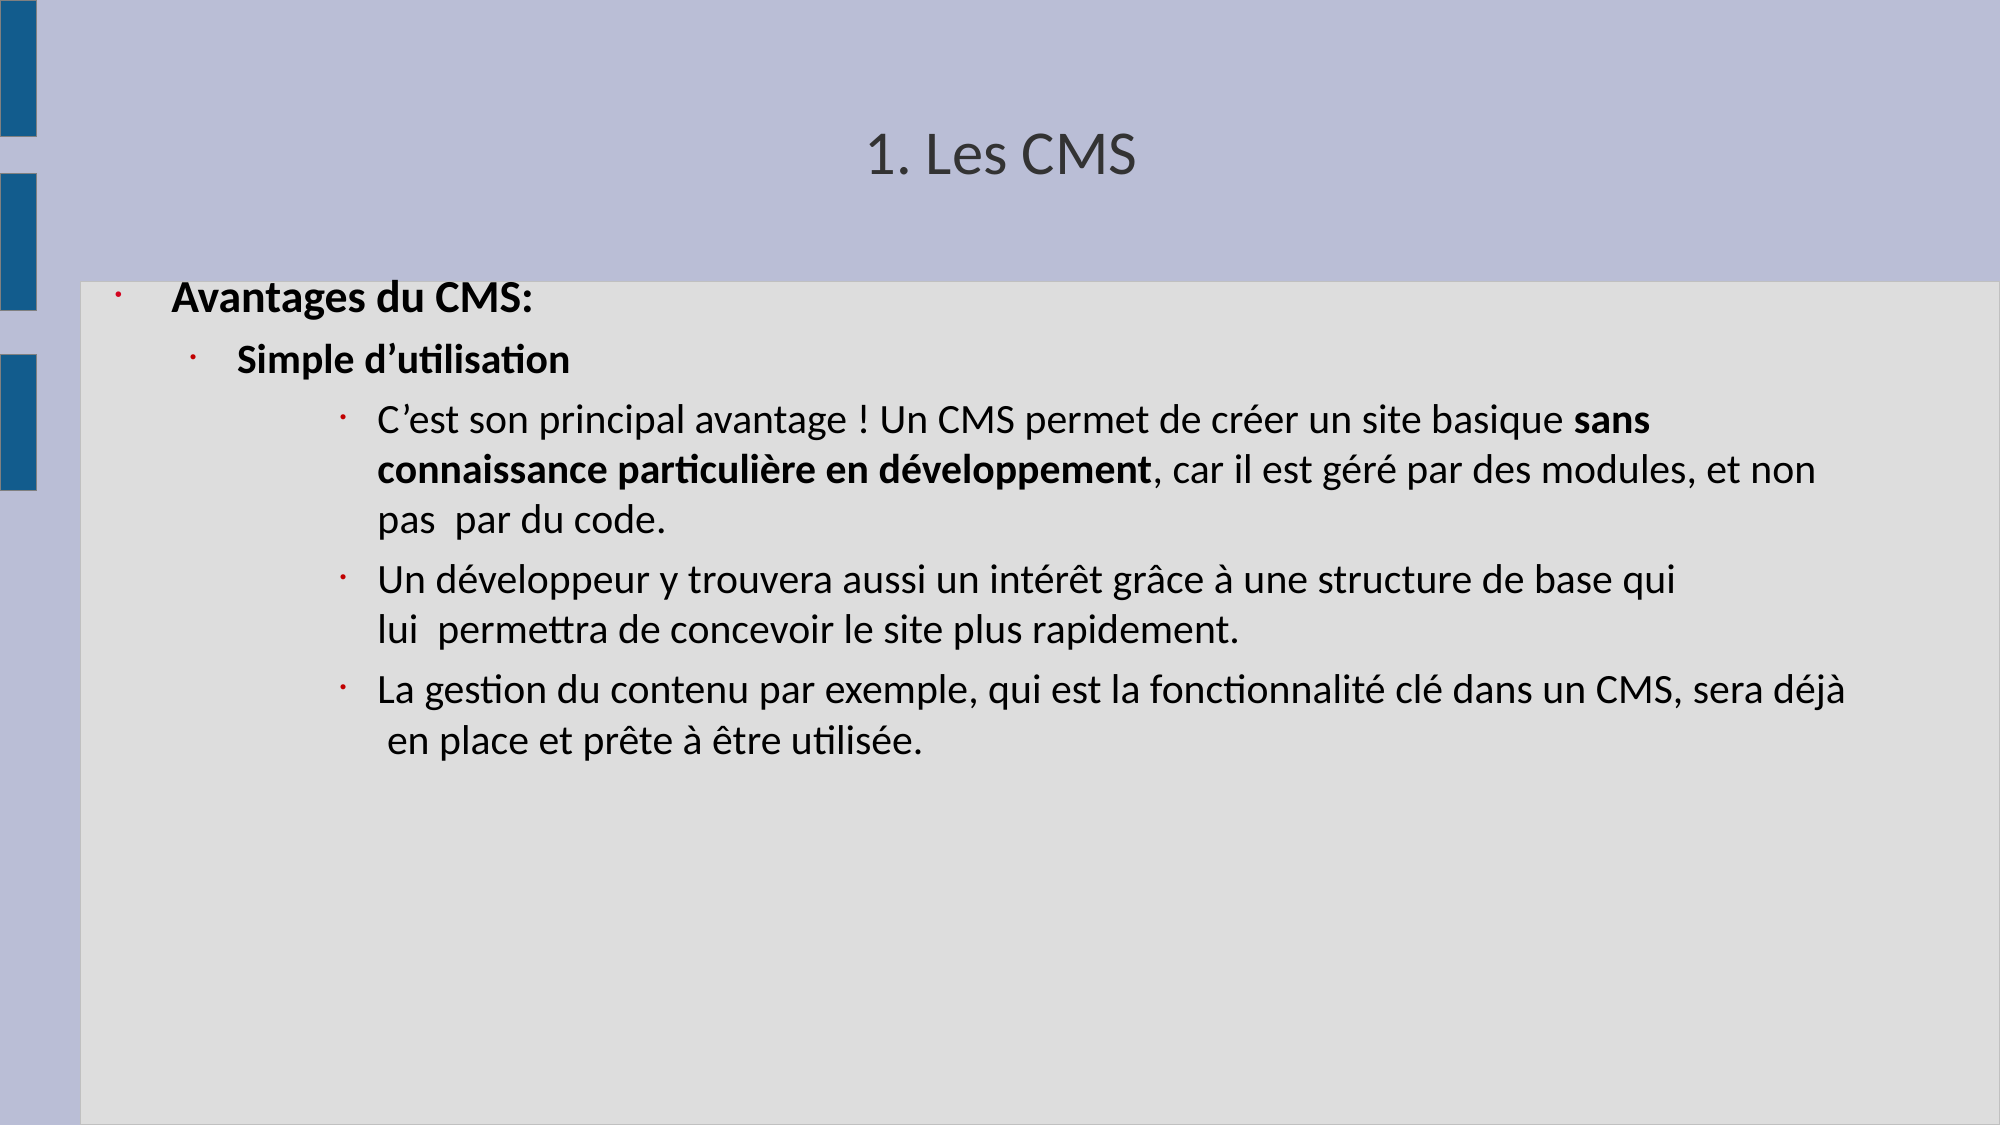

# 1. Les CMS
Avantages du CMS:
Simple d’utilisation
C’est son principal avantage ! Un CMS permet de créer un site basique sans connaissance particulière en développement, car il est géré par des modules, et non pas par du code.
Un développeur y trouvera aussi un intérêt grâce à une structure de base qui lui permettra de concevoir le site plus rapidement.
La gestion du contenu par exemple, qui est la fonctionnalité clé dans un CMS, sera déjà en place et prête à être utilisée.